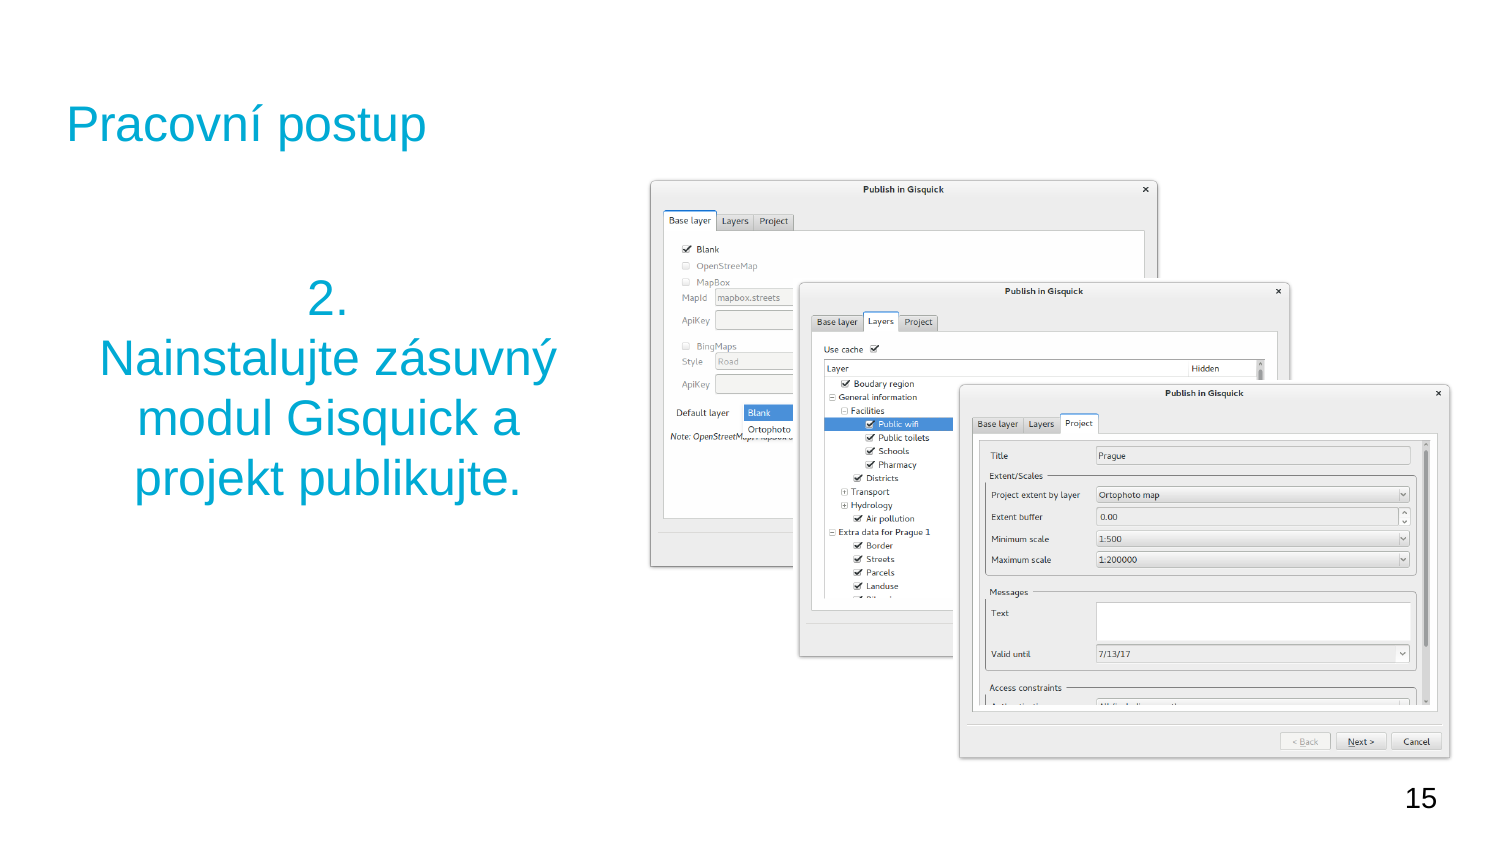

Pracovní postup
# 2. Nainstalujte zásuvný modul Gisquick a projekt publikujte.